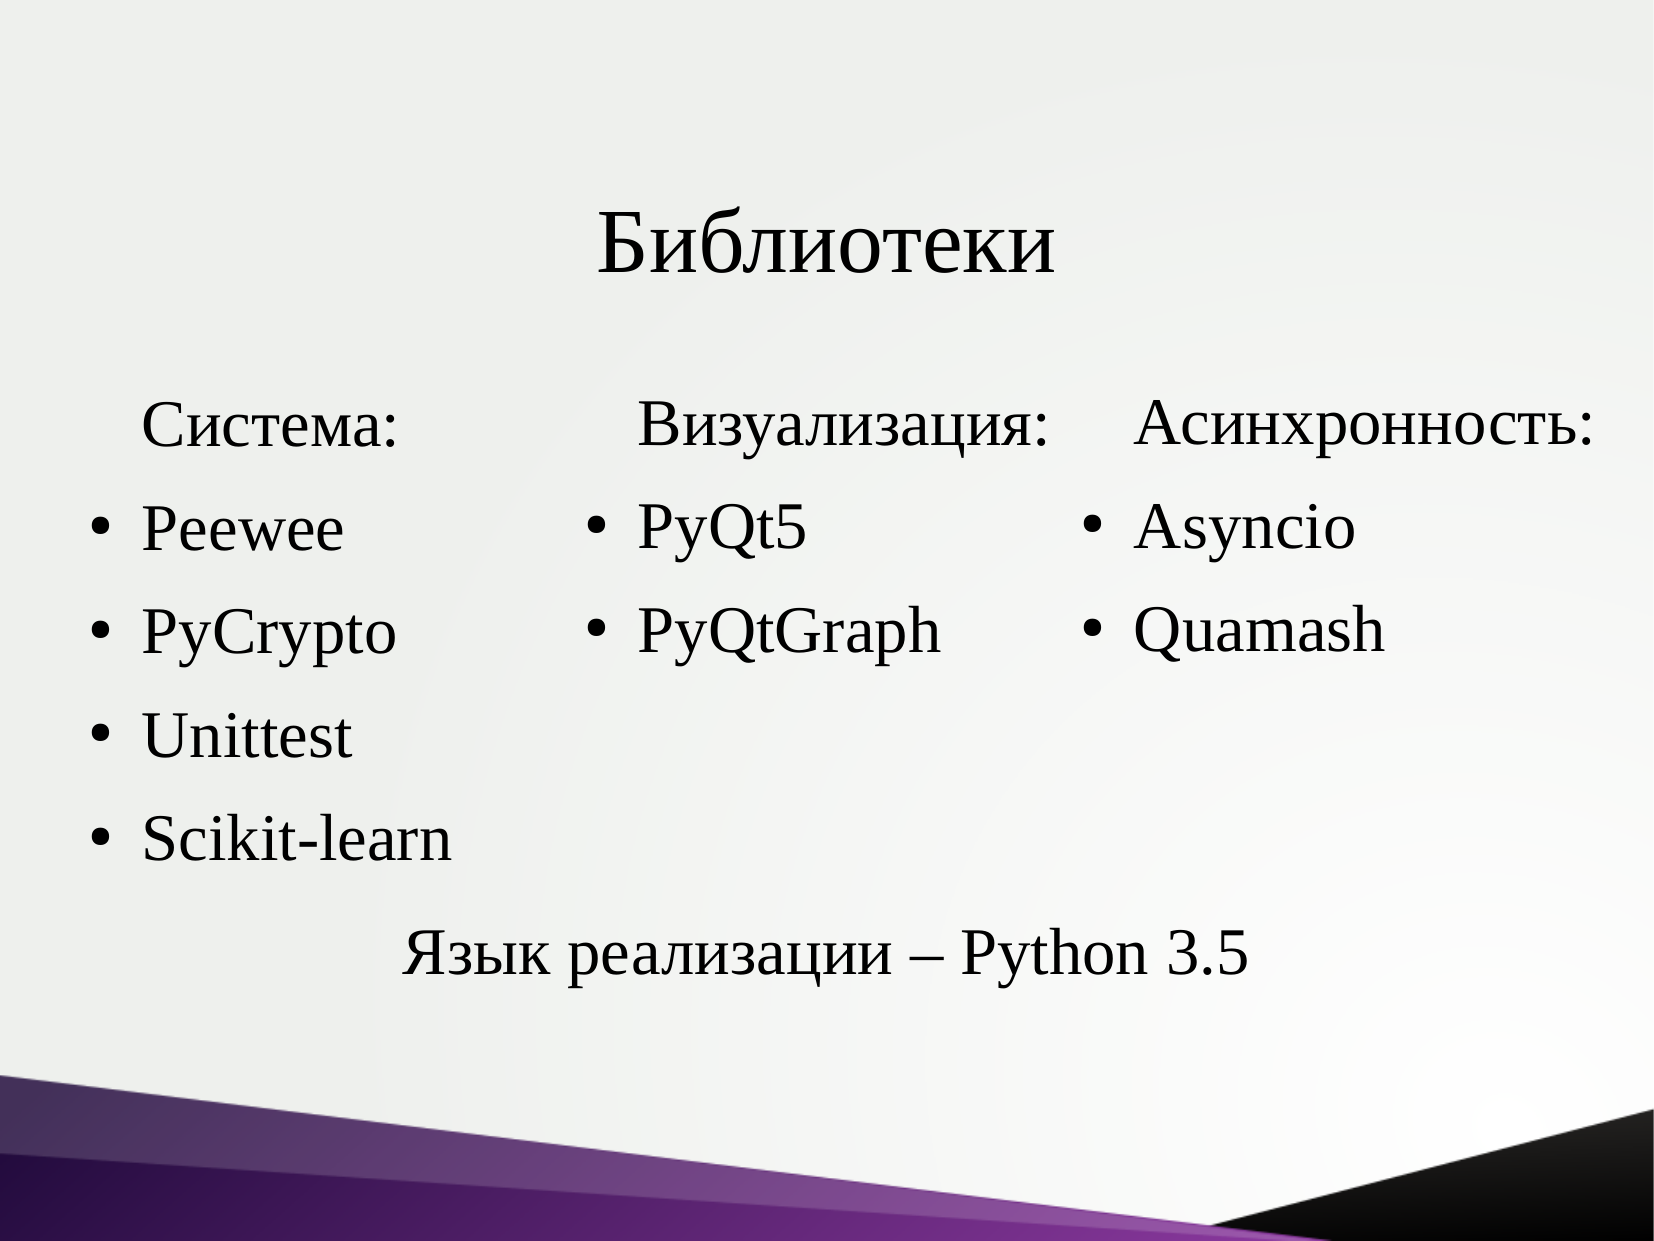

# Библиотеки
Визуализация:
PyQt5
PyQtGraph
Асинхронность:
Asyncio
Quamash
Система:
Peewee
PyCrypto
Unittest
Scikit-learn
Язык реализации – Python 3.5